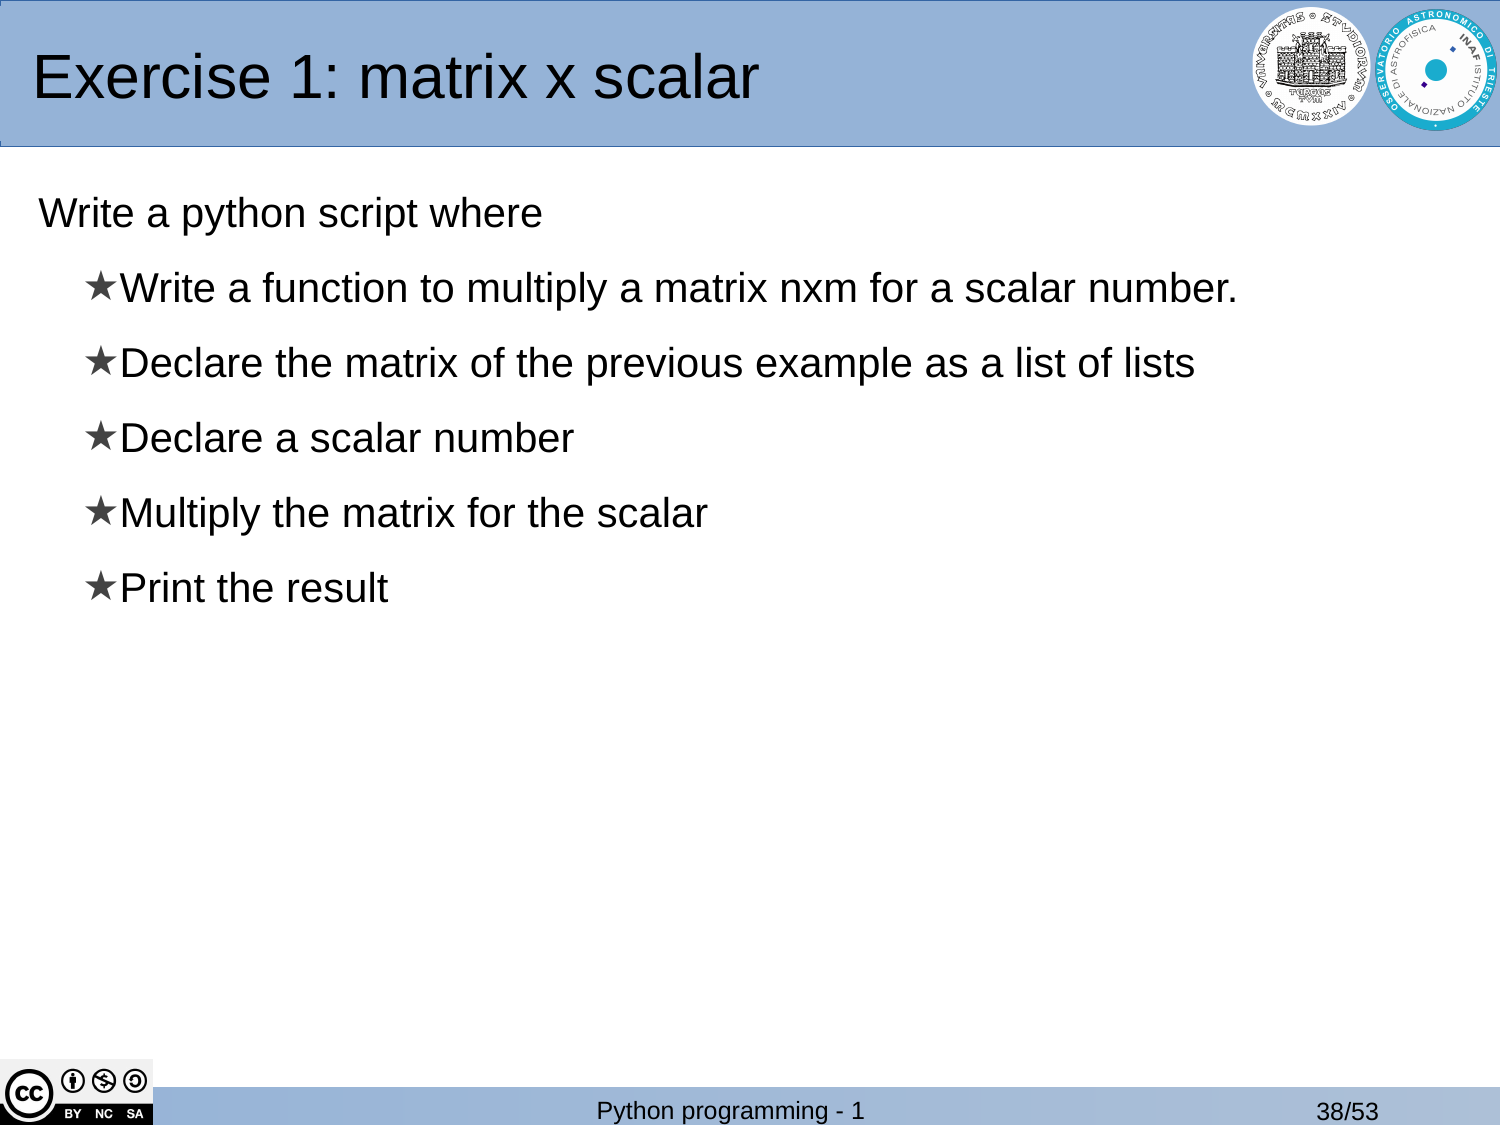

Exercise 1: matrix x scalar
# Write a python script where
Write a function to multiply a matrix nxm for a scalar number.
Declare the matrix of the previous example as a list of lists
Declare a scalar number
Multiply the matrix for the scalar
Print the result